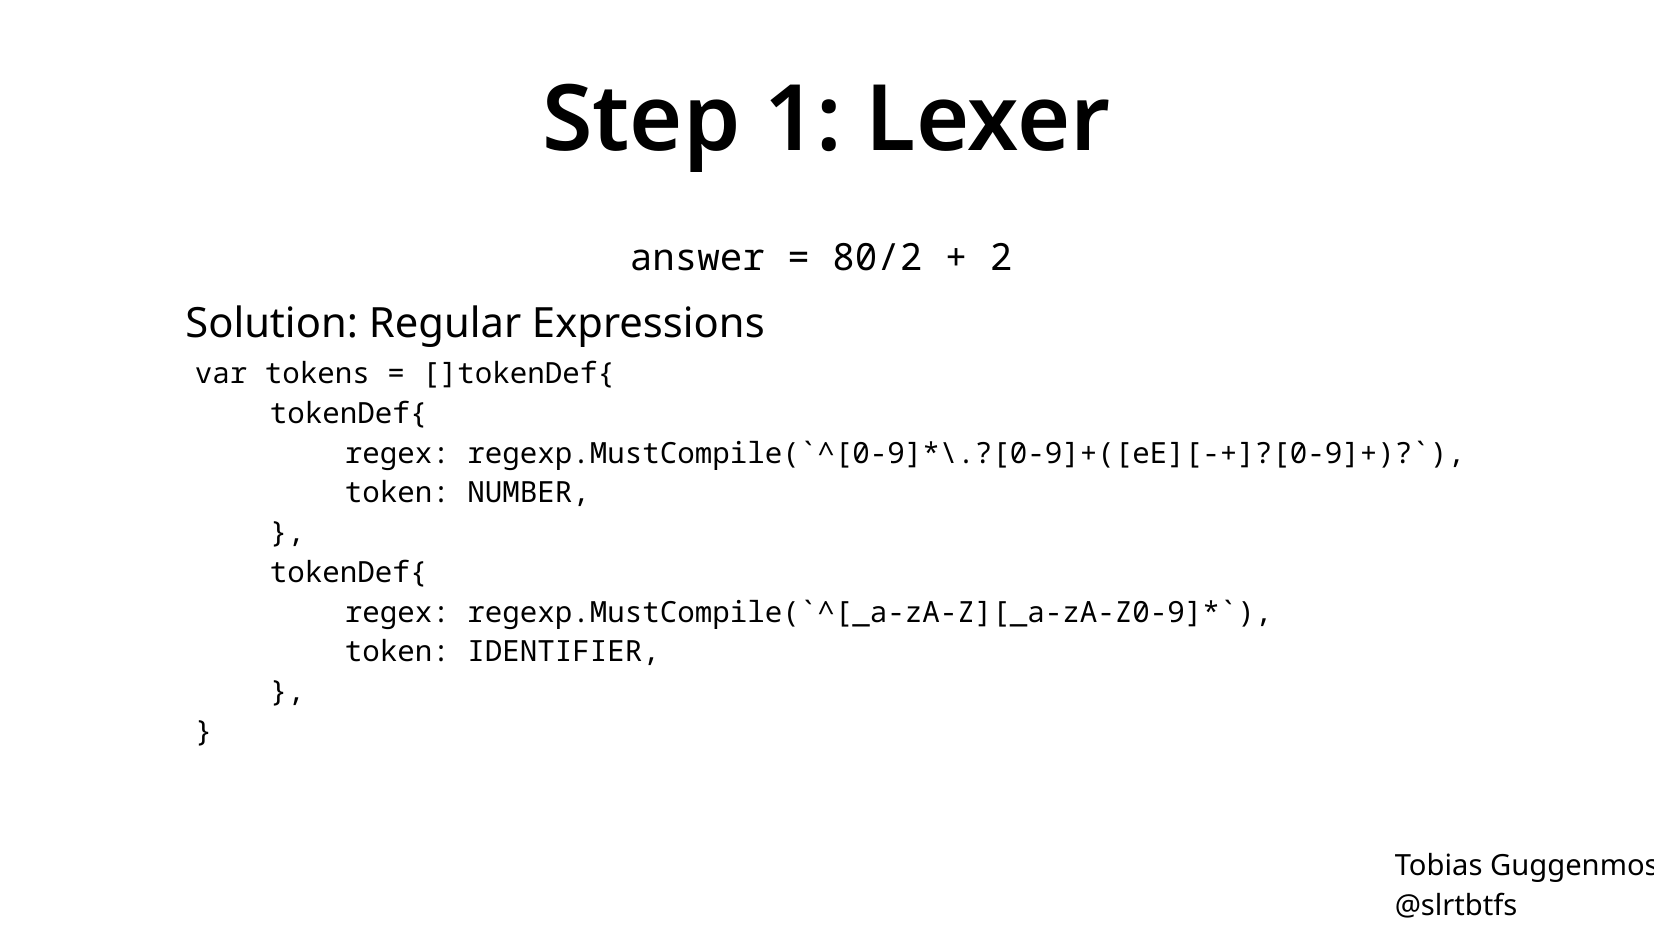

# Step 1: Lexer
answer = 80/2 + 2
Solution: Regular Expressions
var tokens = []tokenDef{
	tokenDef{
		regex: regexp.MustCompile(`^[0-9]*\.?[0-9]+([eE][-+]?[0-9]+)?`),
		token: NUMBER,
	},
	tokenDef{
		regex: regexp.MustCompile(`^[_a-zA-Z][_a-zA-Z0-9]*`),
		token: IDENTIFIER,
	},
}